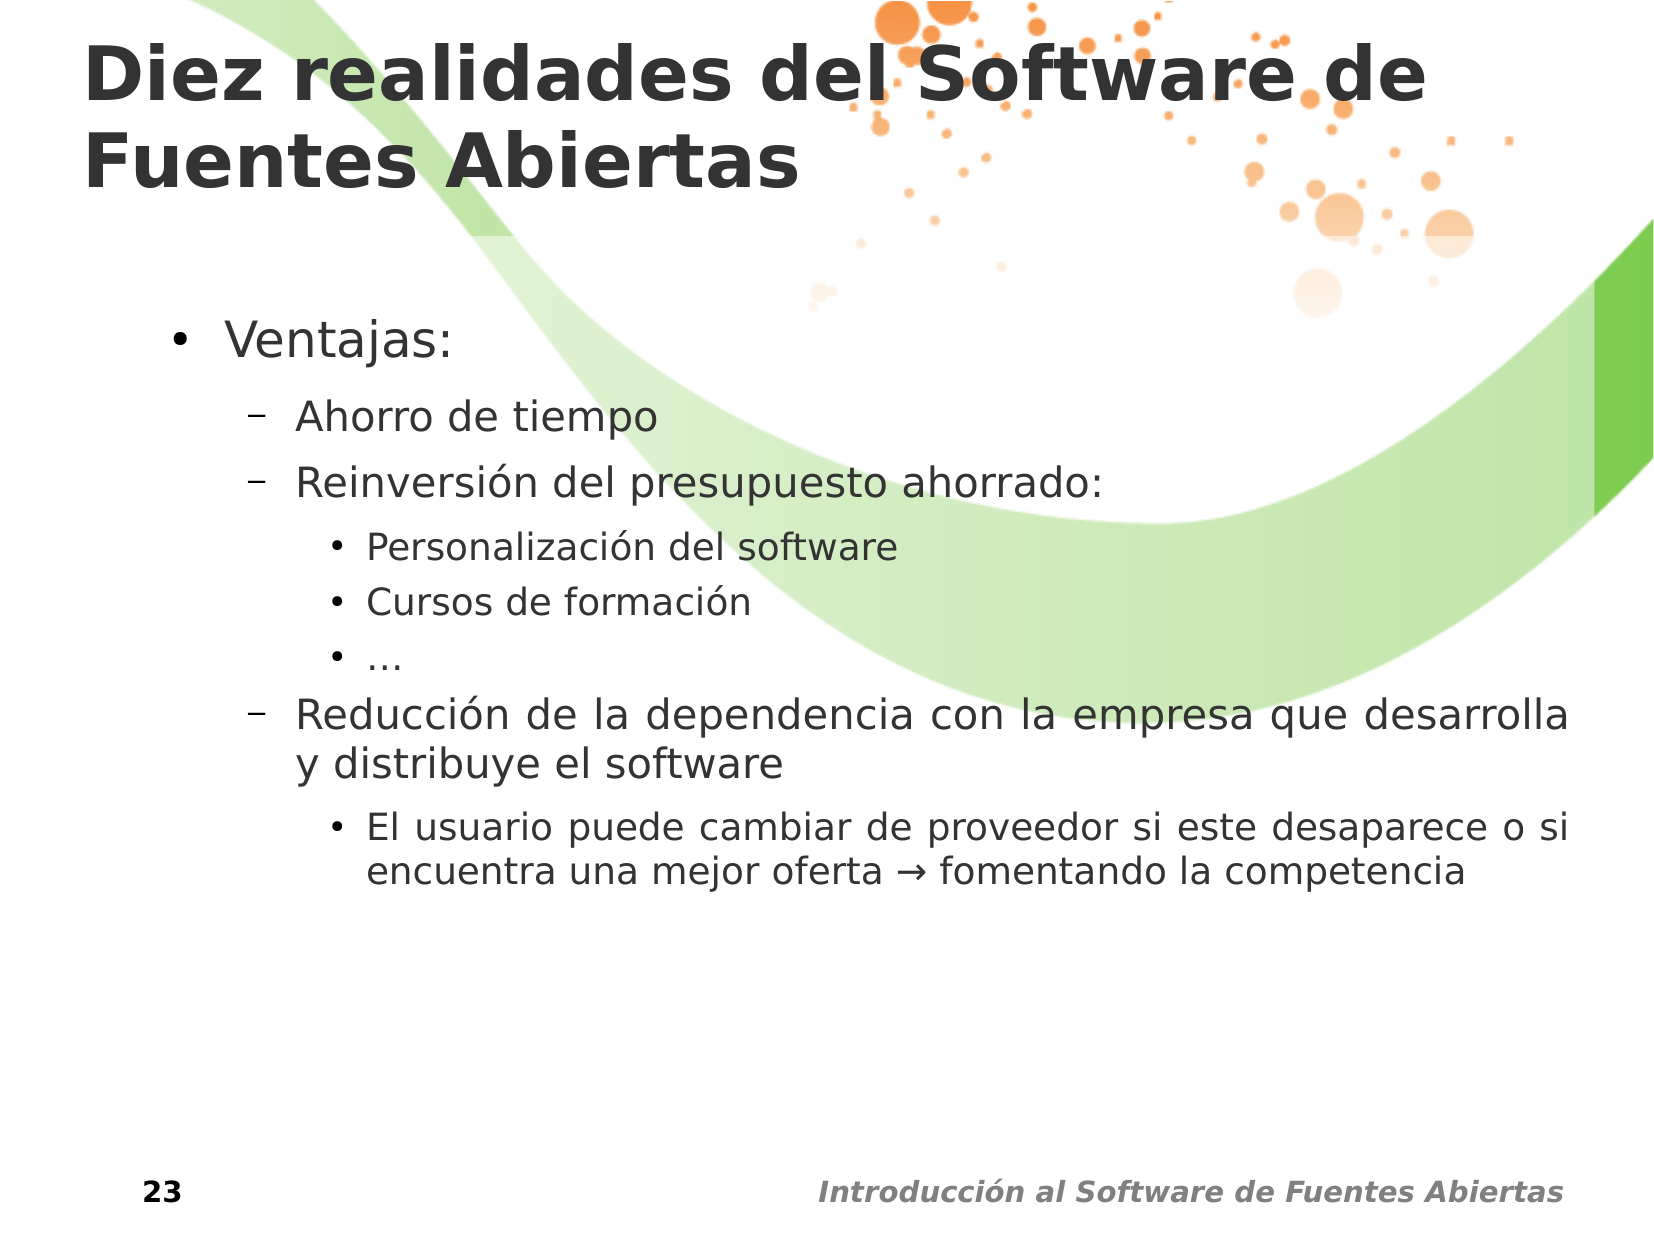

# Diez realidades del Software de Fuentes Abiertas
Ventajas:
Ahorro de tiempo
Reinversión del presupuesto ahorrado:
Personalización del software
Cursos de formación
…
Reducción de la dependencia con la empresa que desarrolla y distribuye el software
El usuario puede cambiar de proveedor si este desaparece o si encuentra una mejor oferta → fomentando la competencia